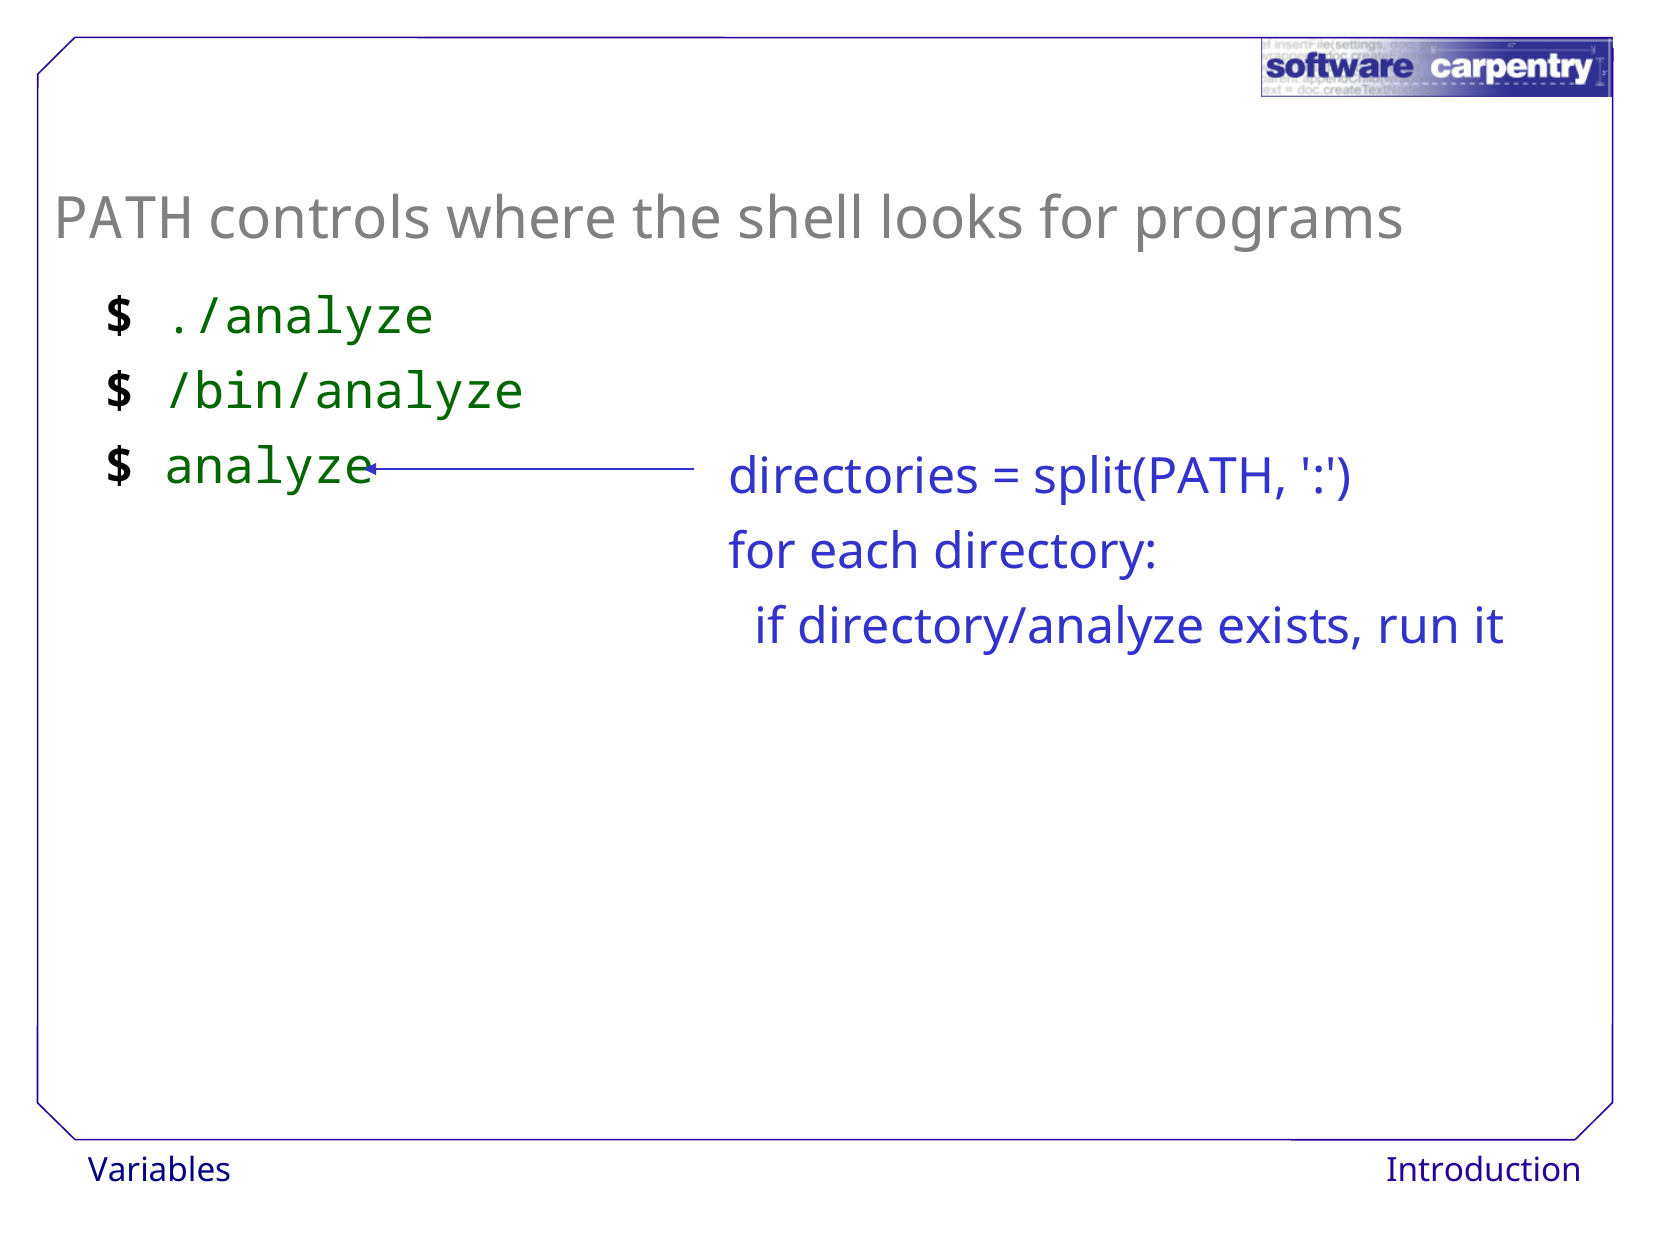

PATH controls where the shell looks for programs
$ ./analyze
$ /bin/analyze
$ analyze
directories = split(PATH, ':')
for each directory:
 if directory/analyze exists, run it